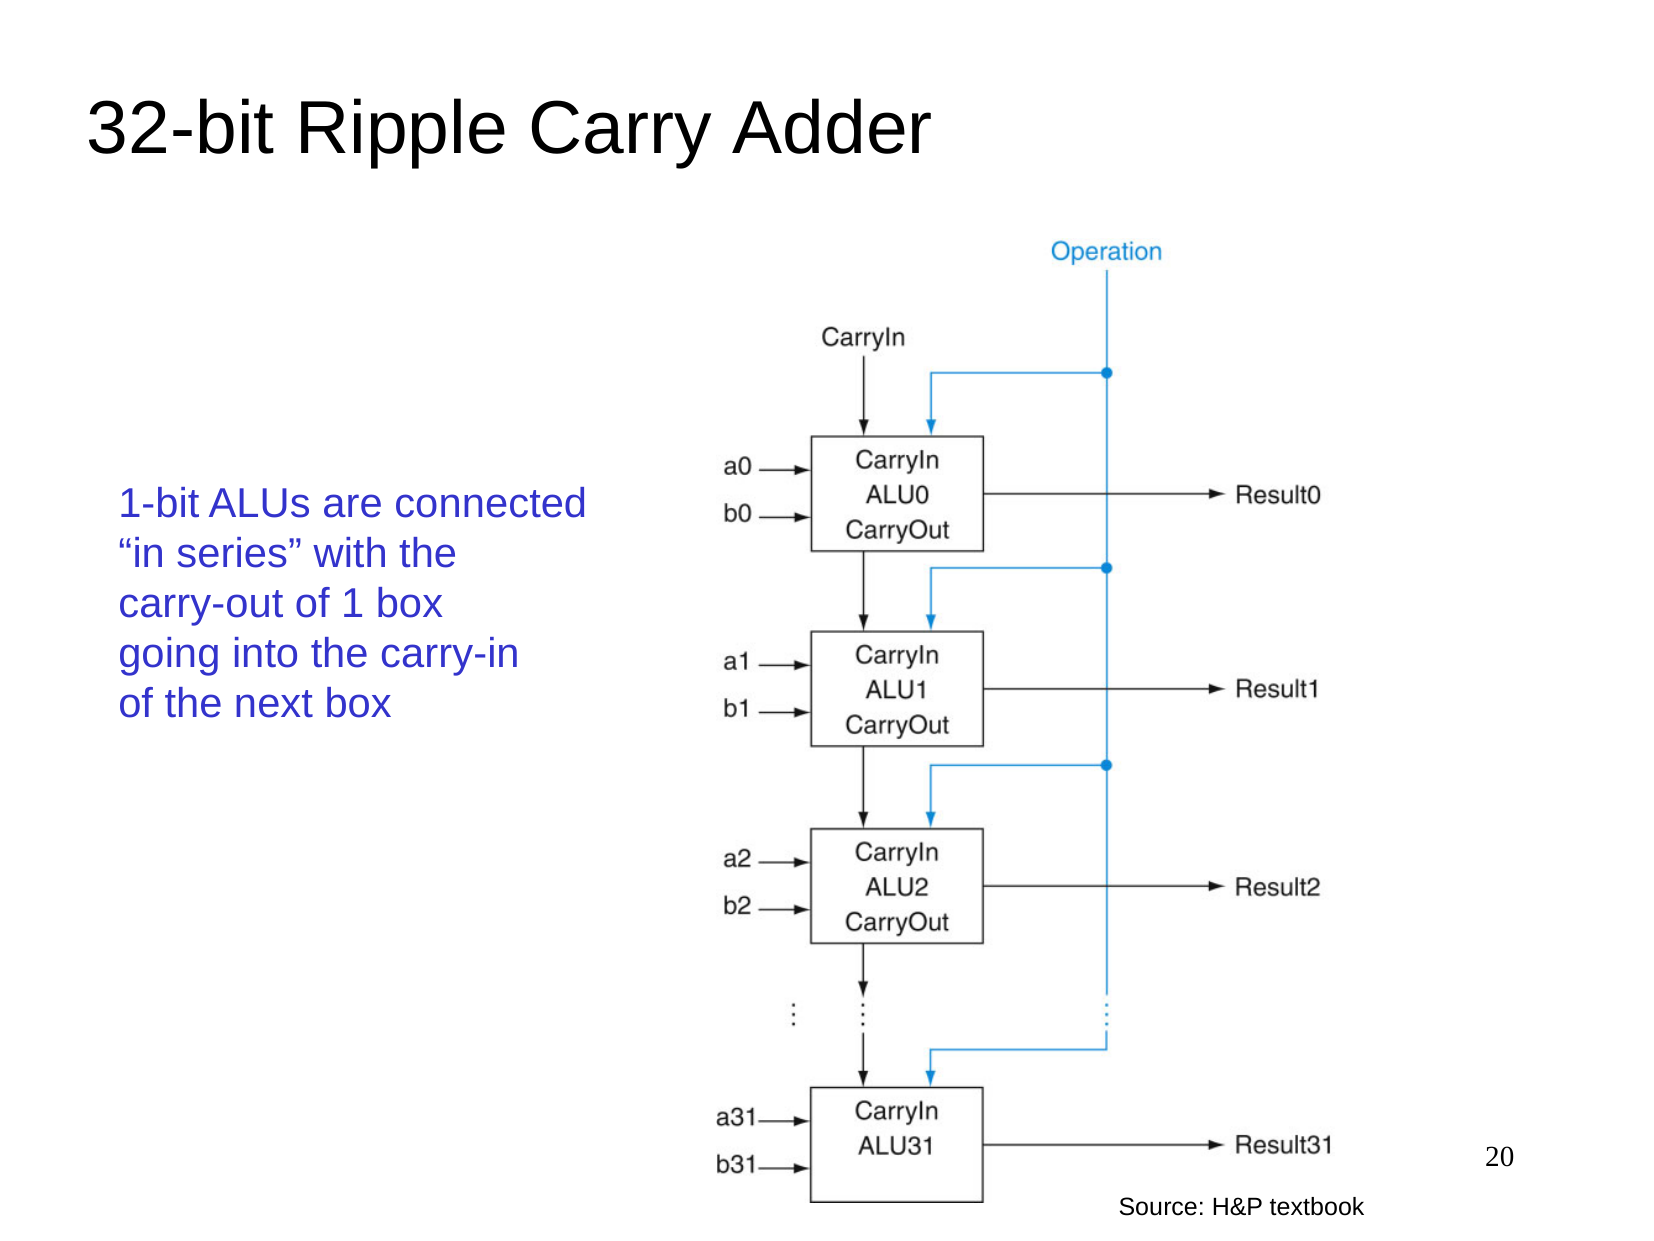

32-bit Ripple Carry Adder
 1-bit ALUs are connected
 “in series” with the
 carry-out of 1 box
 going into the carry-in
 of the next box
Source: H&P textbook